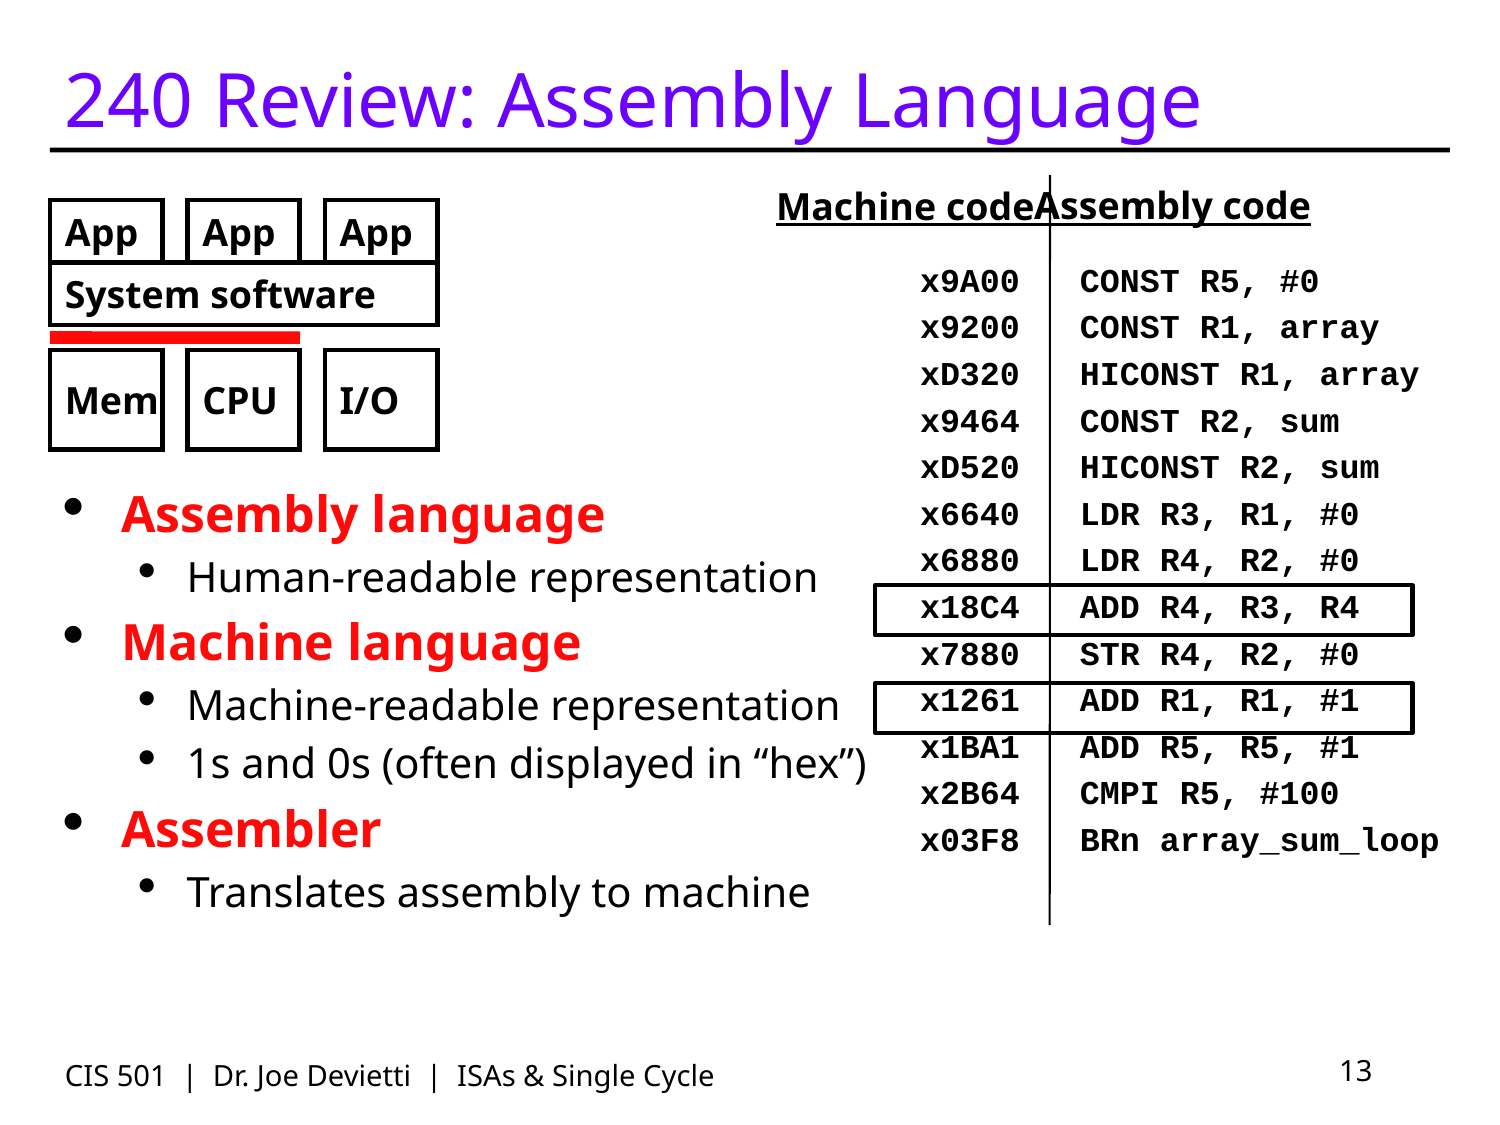

240 Review: Assembly Language
Assembly code
Machine code
App
App
App
 x9A00 CONST R5, #0
 x9200 CONST R1, array
 xD320 HICONST R1, array
 x9464 CONST R2, sum
 xD520 HICONST R2, sum
 x6640 LDR R3, R1, #0
 x6880 LDR R4, R2, #0
 x18C4 ADD R4, R3, R4
 x7880 STR R4, R2, #0
 x1261 ADD R1, R1, #1
 x1BA1 ADD R5, R5, #1
 x2B64 CMPI R5, #100
 x03F8 BRn array_sum_loop
System software
Mem
CPU
I/O
Assembly language
Human-readable representation
Machine language
Machine-readable representation
1s and 0s (often displayed in “hex”)
Assembler
Translates assembly to machine
CIS 501 | Dr. Joe Devietti | ISAs & Single Cycle